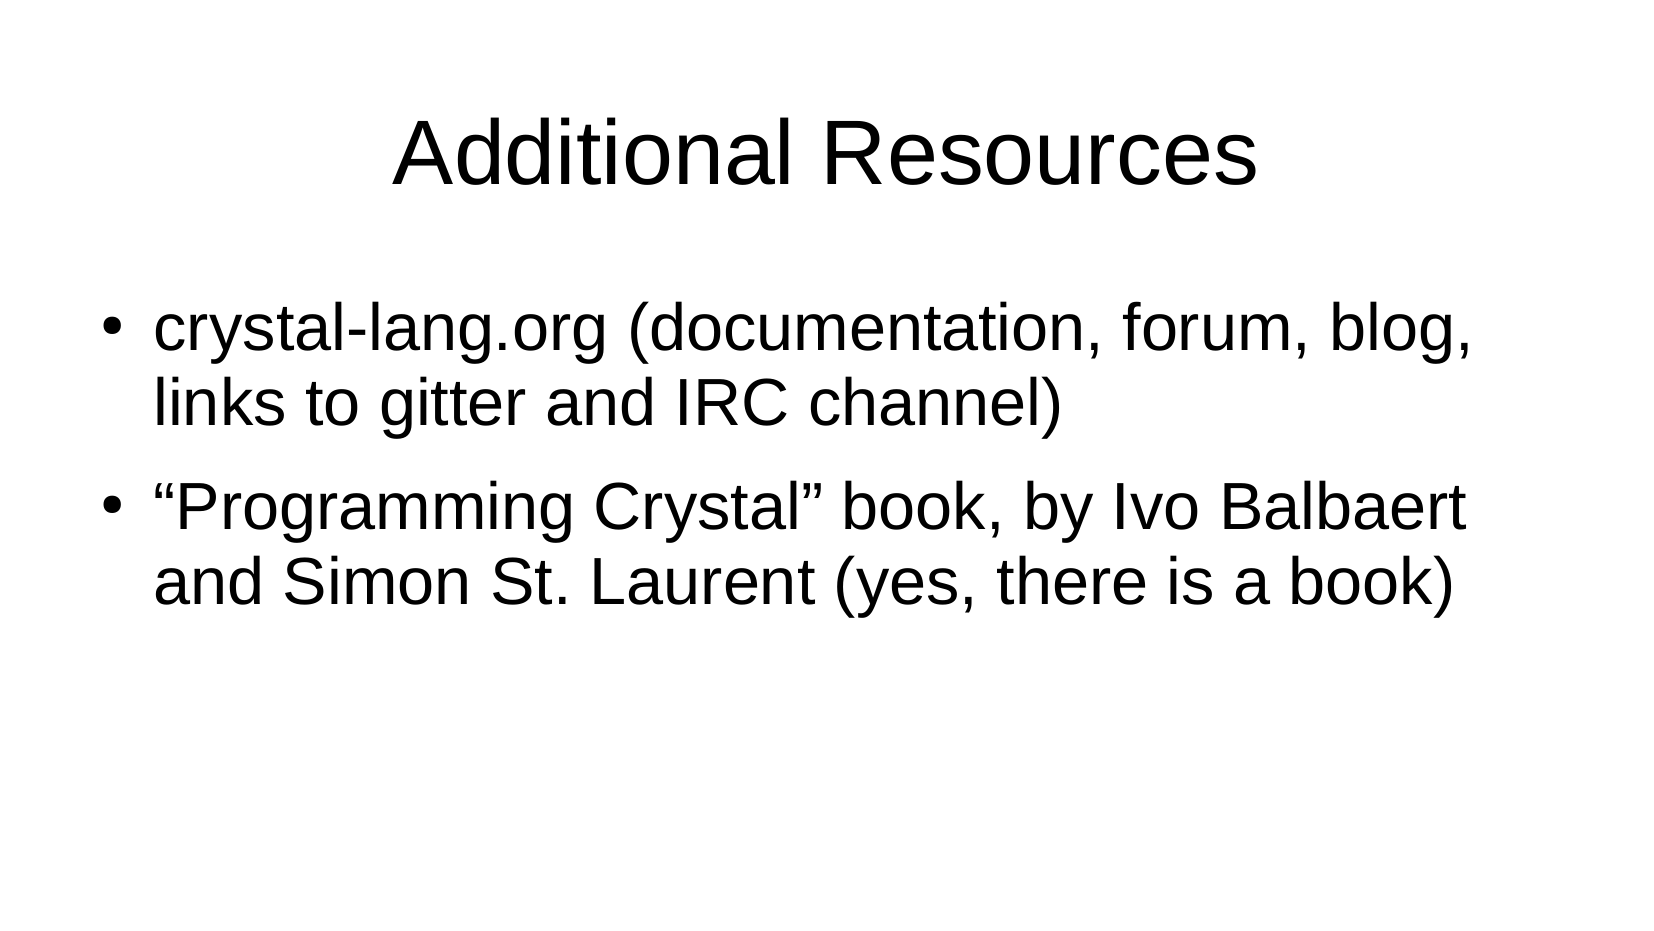

# Additional Resources
crystal-lang.org (documentation, forum, blog, links to gitter and IRC channel)
“Programming Crystal” book, by Ivo Balbaert and Simon St. Laurent (yes, there is a book)